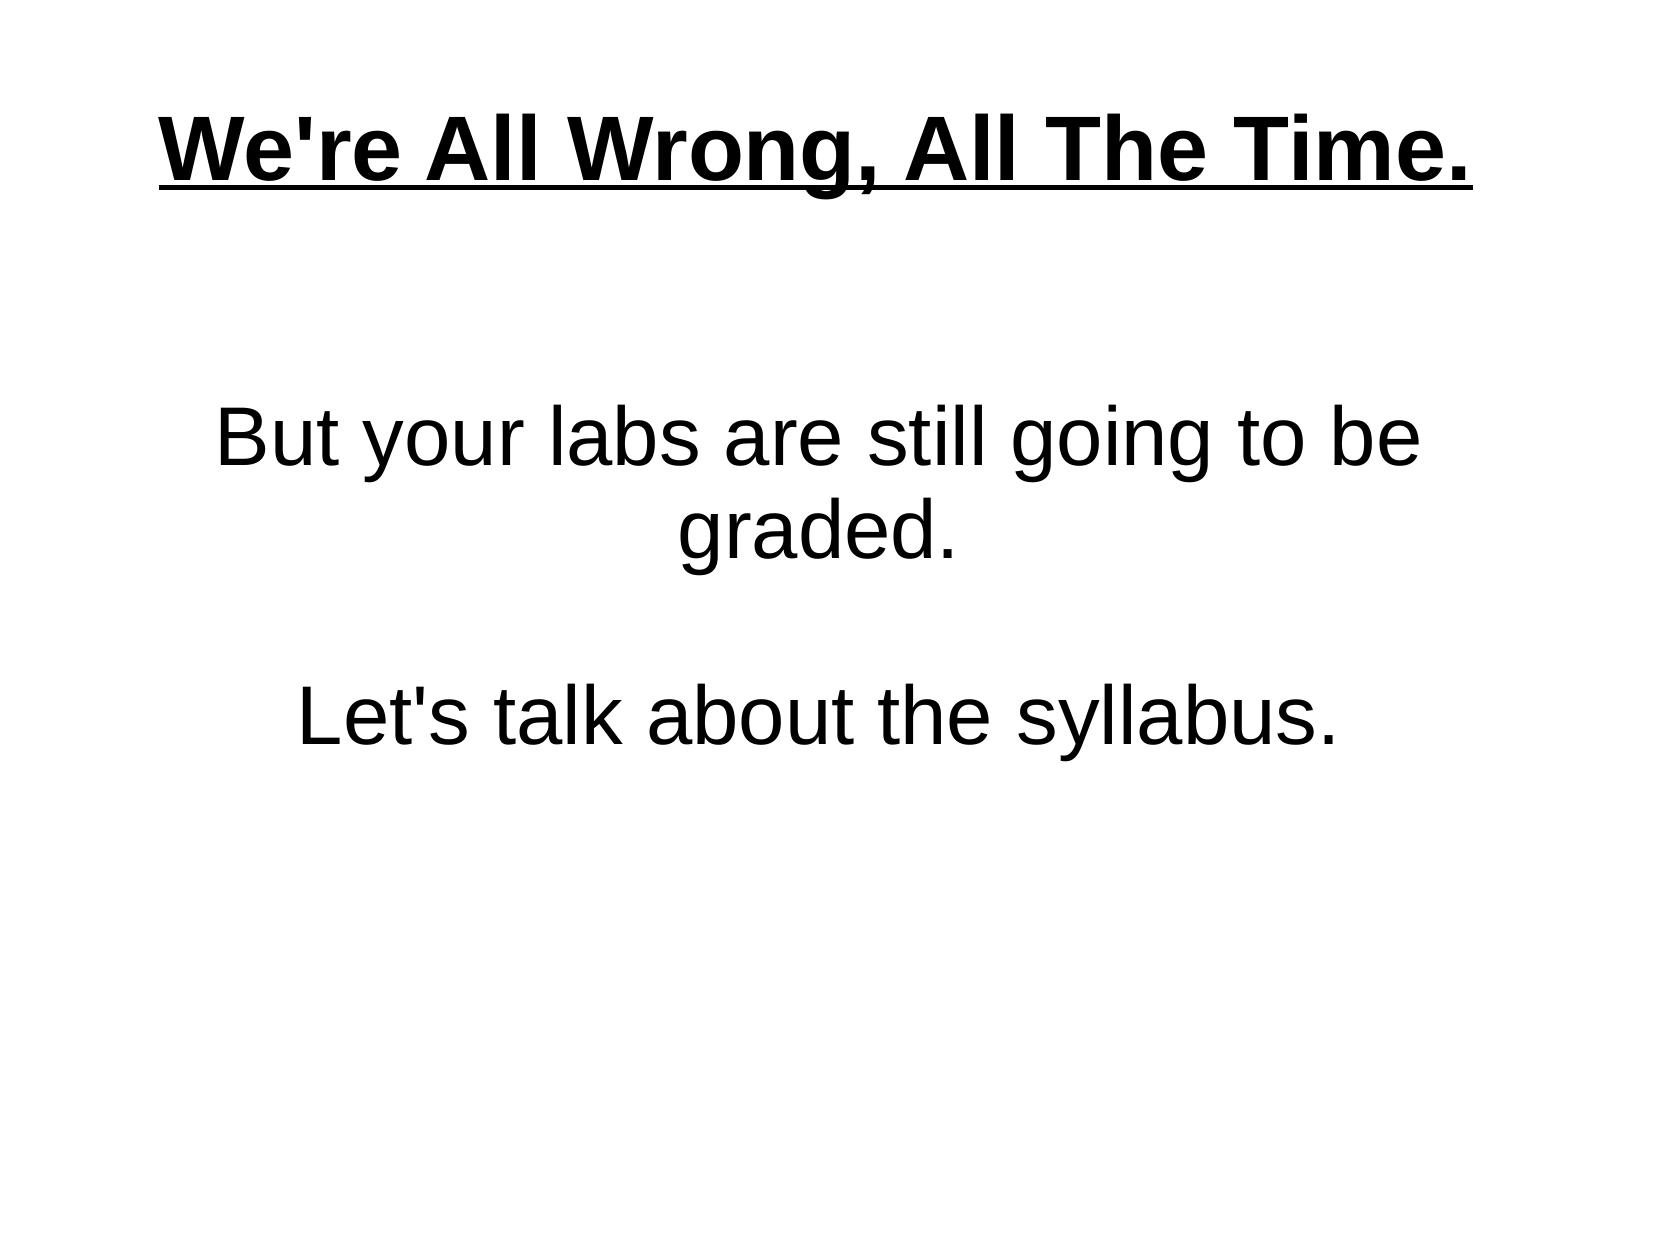

# We're All Wrong, All The Time.
But your labs are still going to be graded.
Let's talk about the syllabus.